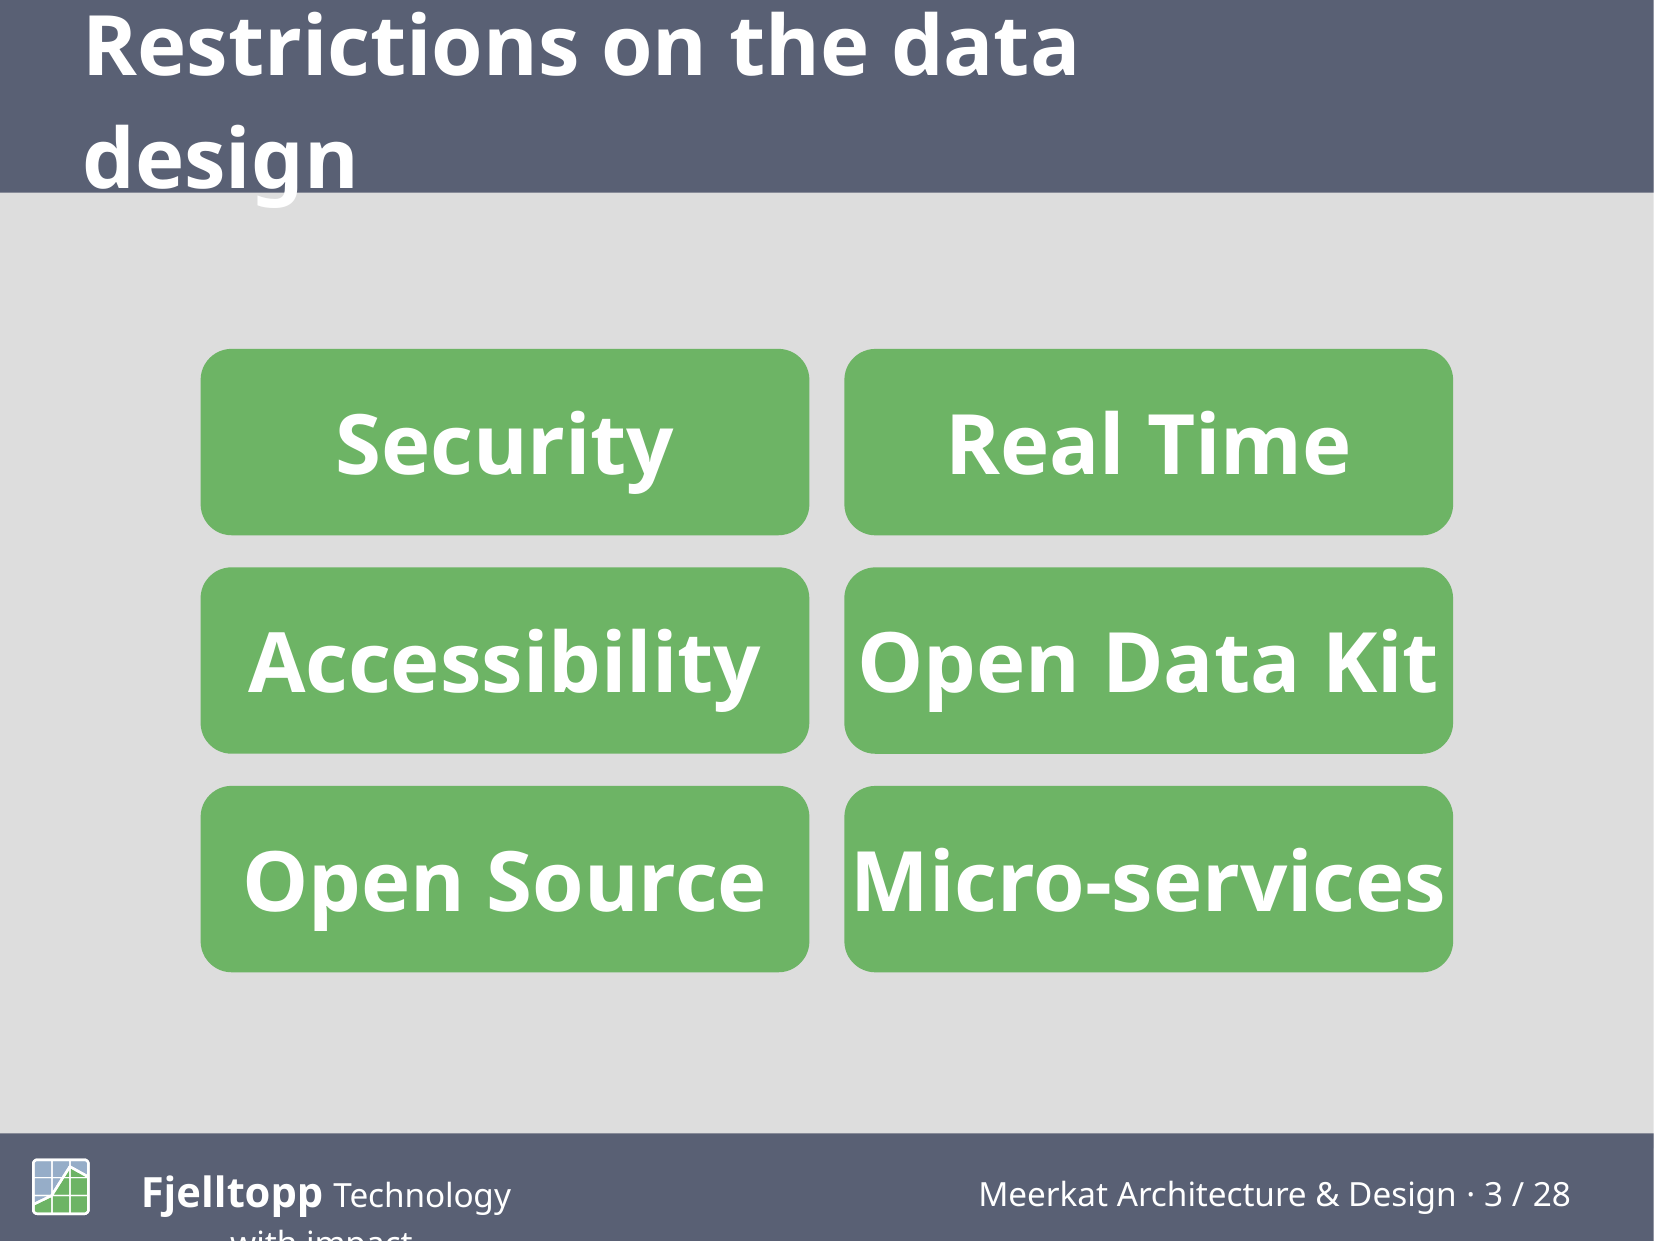

# Restrictions on the data design
Security
Real Time
Accessibility
Open Data Kit
Open Source
Micro-services
3